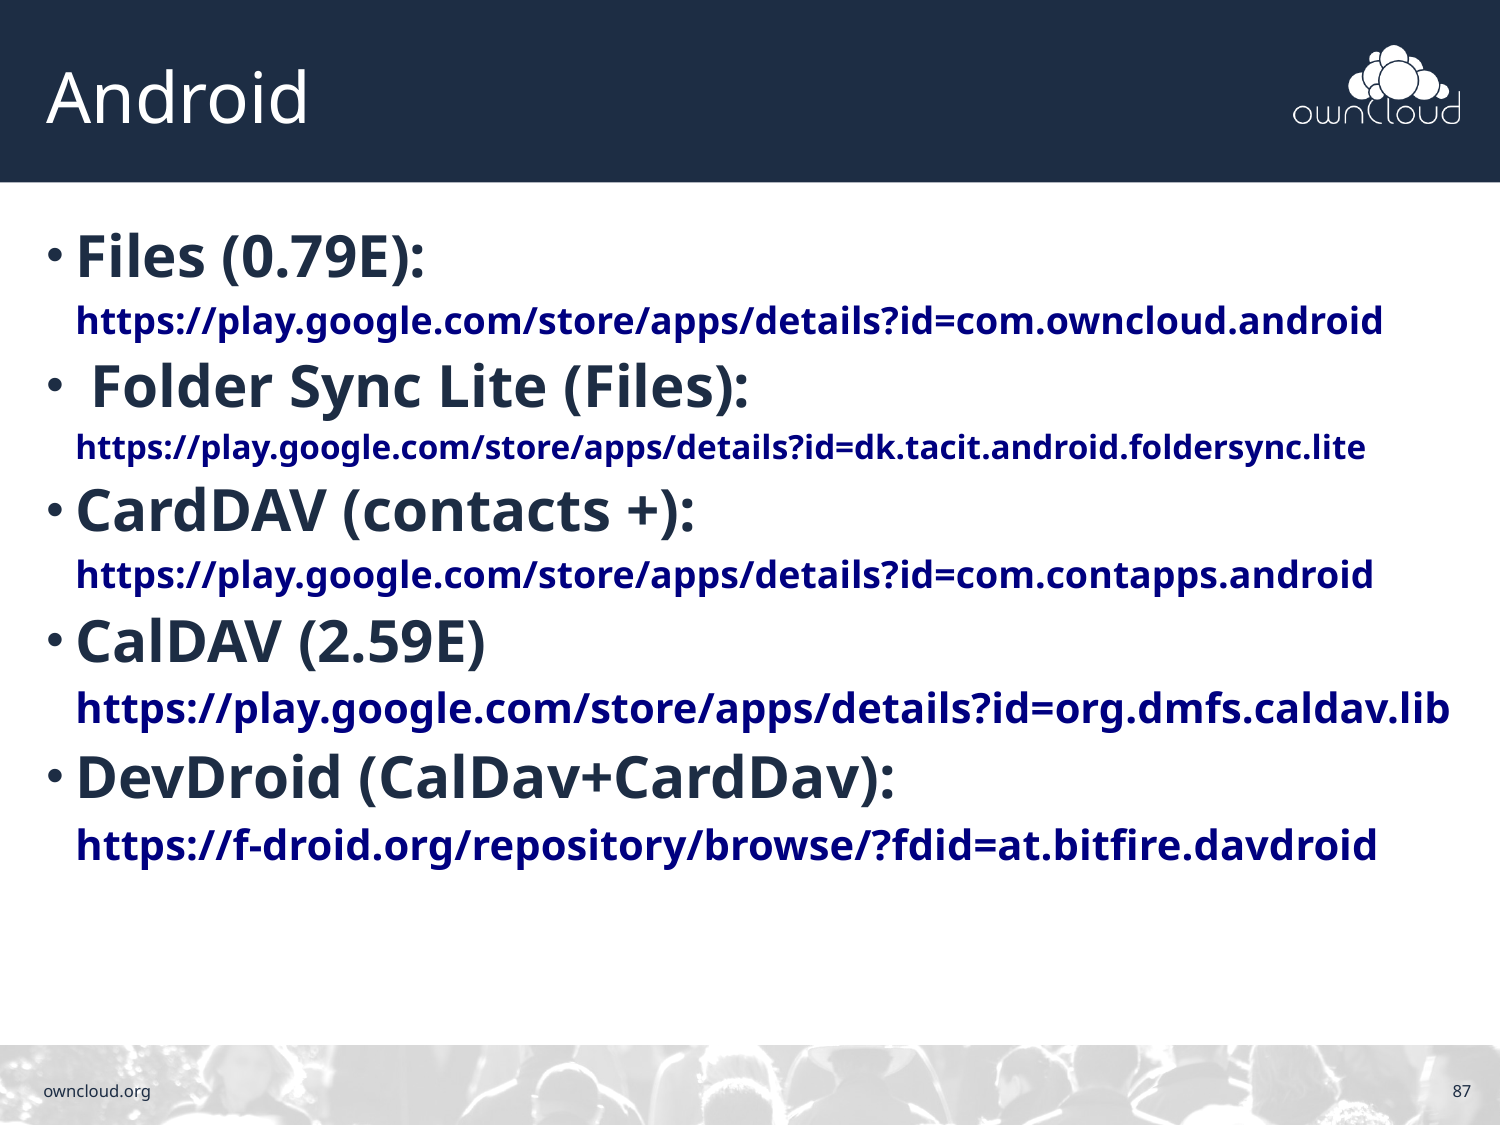

# Android
Files (0.79E): https://play.google.com/store/apps/details?id=com.owncloud.android
 Folder Sync Lite (Files):
https://play.google.com/store/apps/details?id=dk.tacit.android.foldersync.lite
CardDAV (contacts +):
https://play.google.com/store/apps/details?id=com.contapps.android
CalDAV (2.59E)
https://play.google.com/store/apps/details?id=org.dmfs.caldav.lib
DevDroid (CalDav+CardDav):
https://f-droid.org/repository/browse/?fdid=at.bitfire.davdroid